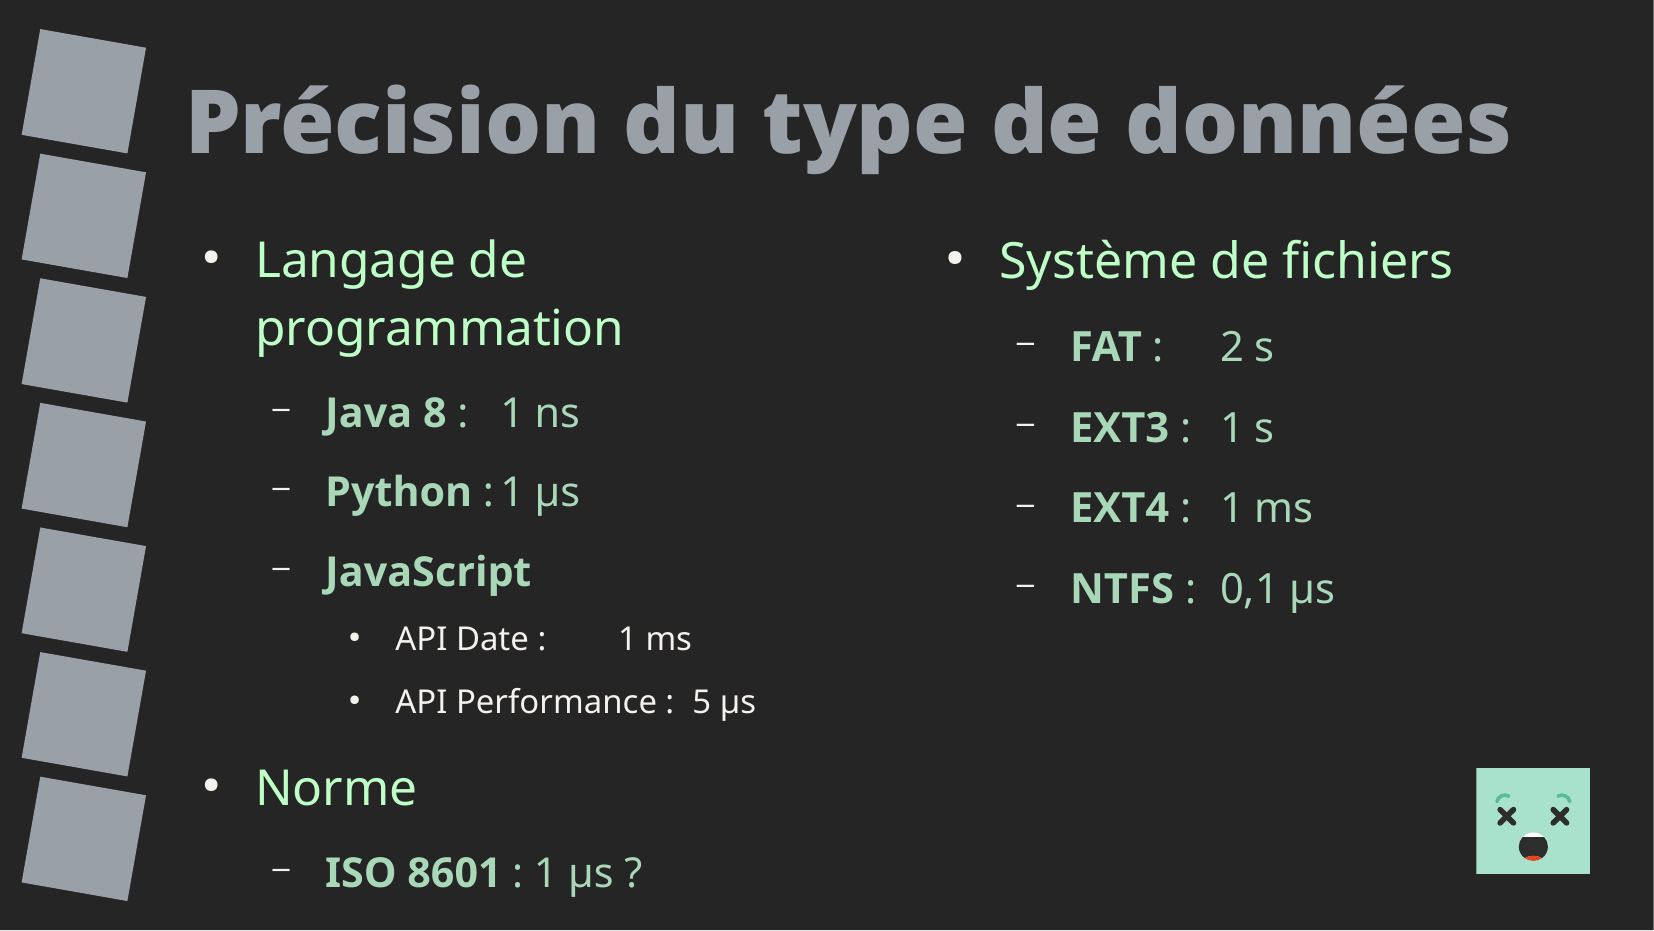

# Précision du type de données
Langage de programmation
Java 8 :	1 ns
Python :	1 µs
JavaScript
API Date :		1 ms
API Performance :	5 µs
Norme
ISO 8601 : 1 µs ?
Système de fichiers
FAT :	2 s
EXT3 :	1 s
EXT4 :	1 ms
NTFS :	0,1 µs